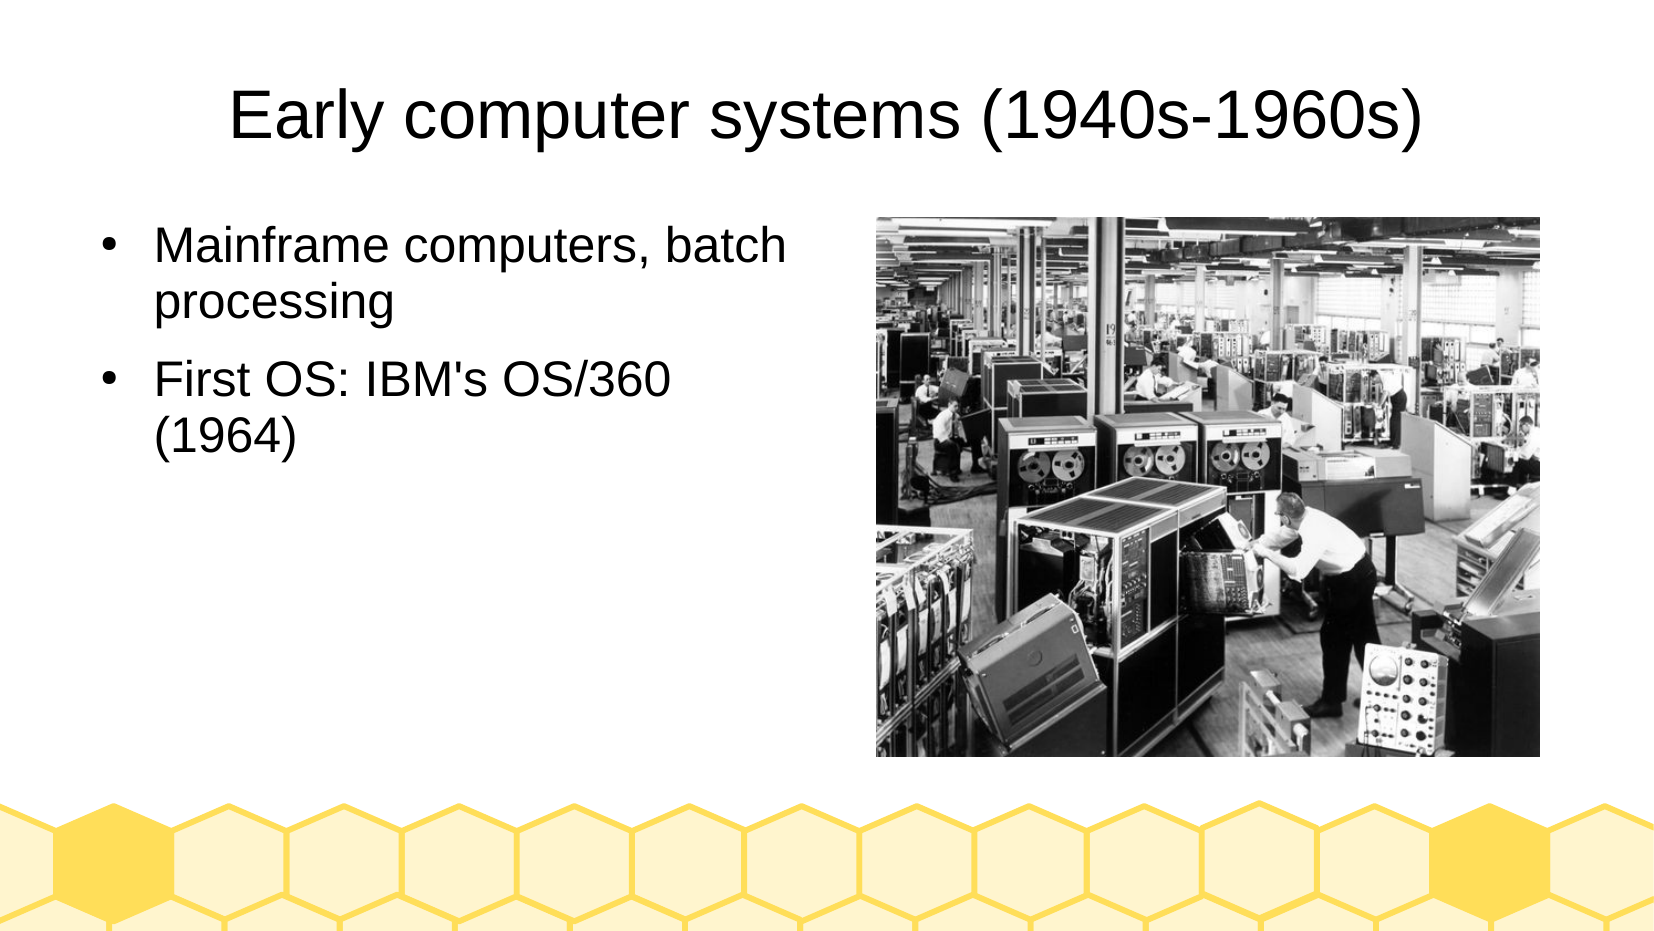

# Early computer systems (1940s-1960s)
Mainframe computers, batch processing
First OS: IBM's OS/360 (1964)